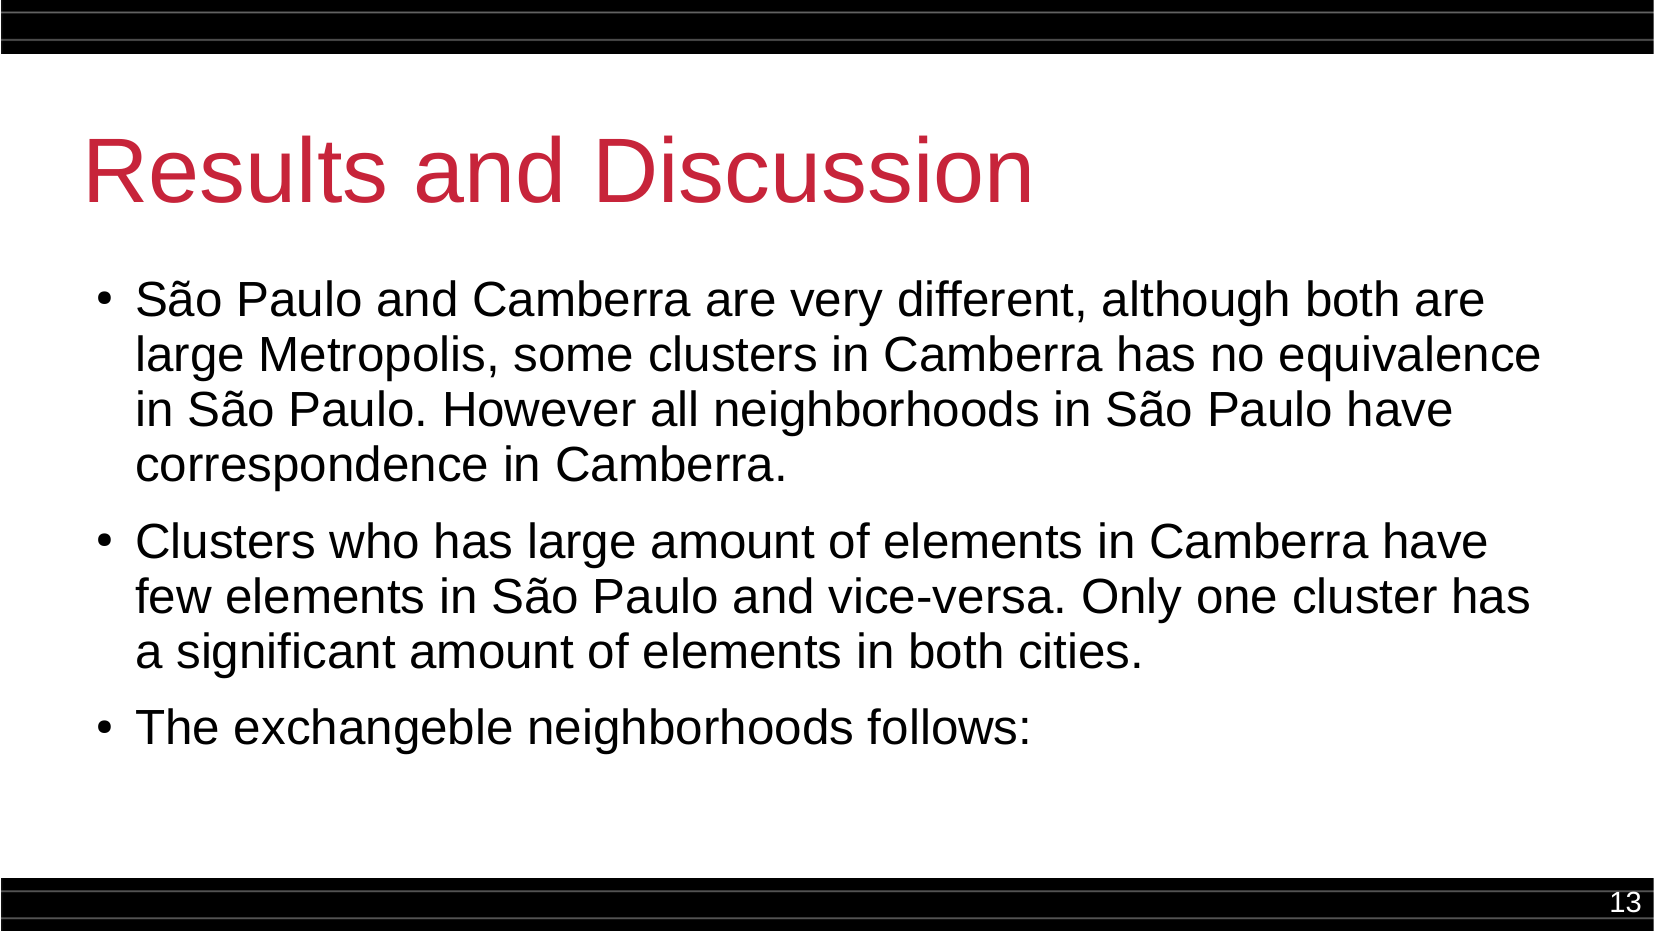

# Results and Discussion
São Paulo and Camberra are very different, although both are large Metropolis, some clusters in Camberra has no equivalence in São Paulo. However all neighborhoods in São Paulo have correspondence in Camberra.
Clusters who has large amount of elements in Camberra have few elements in São Paulo and vice-versa. Only one cluster has a significant amount of elements in both cities.
The exchangeble neighborhoods follows: